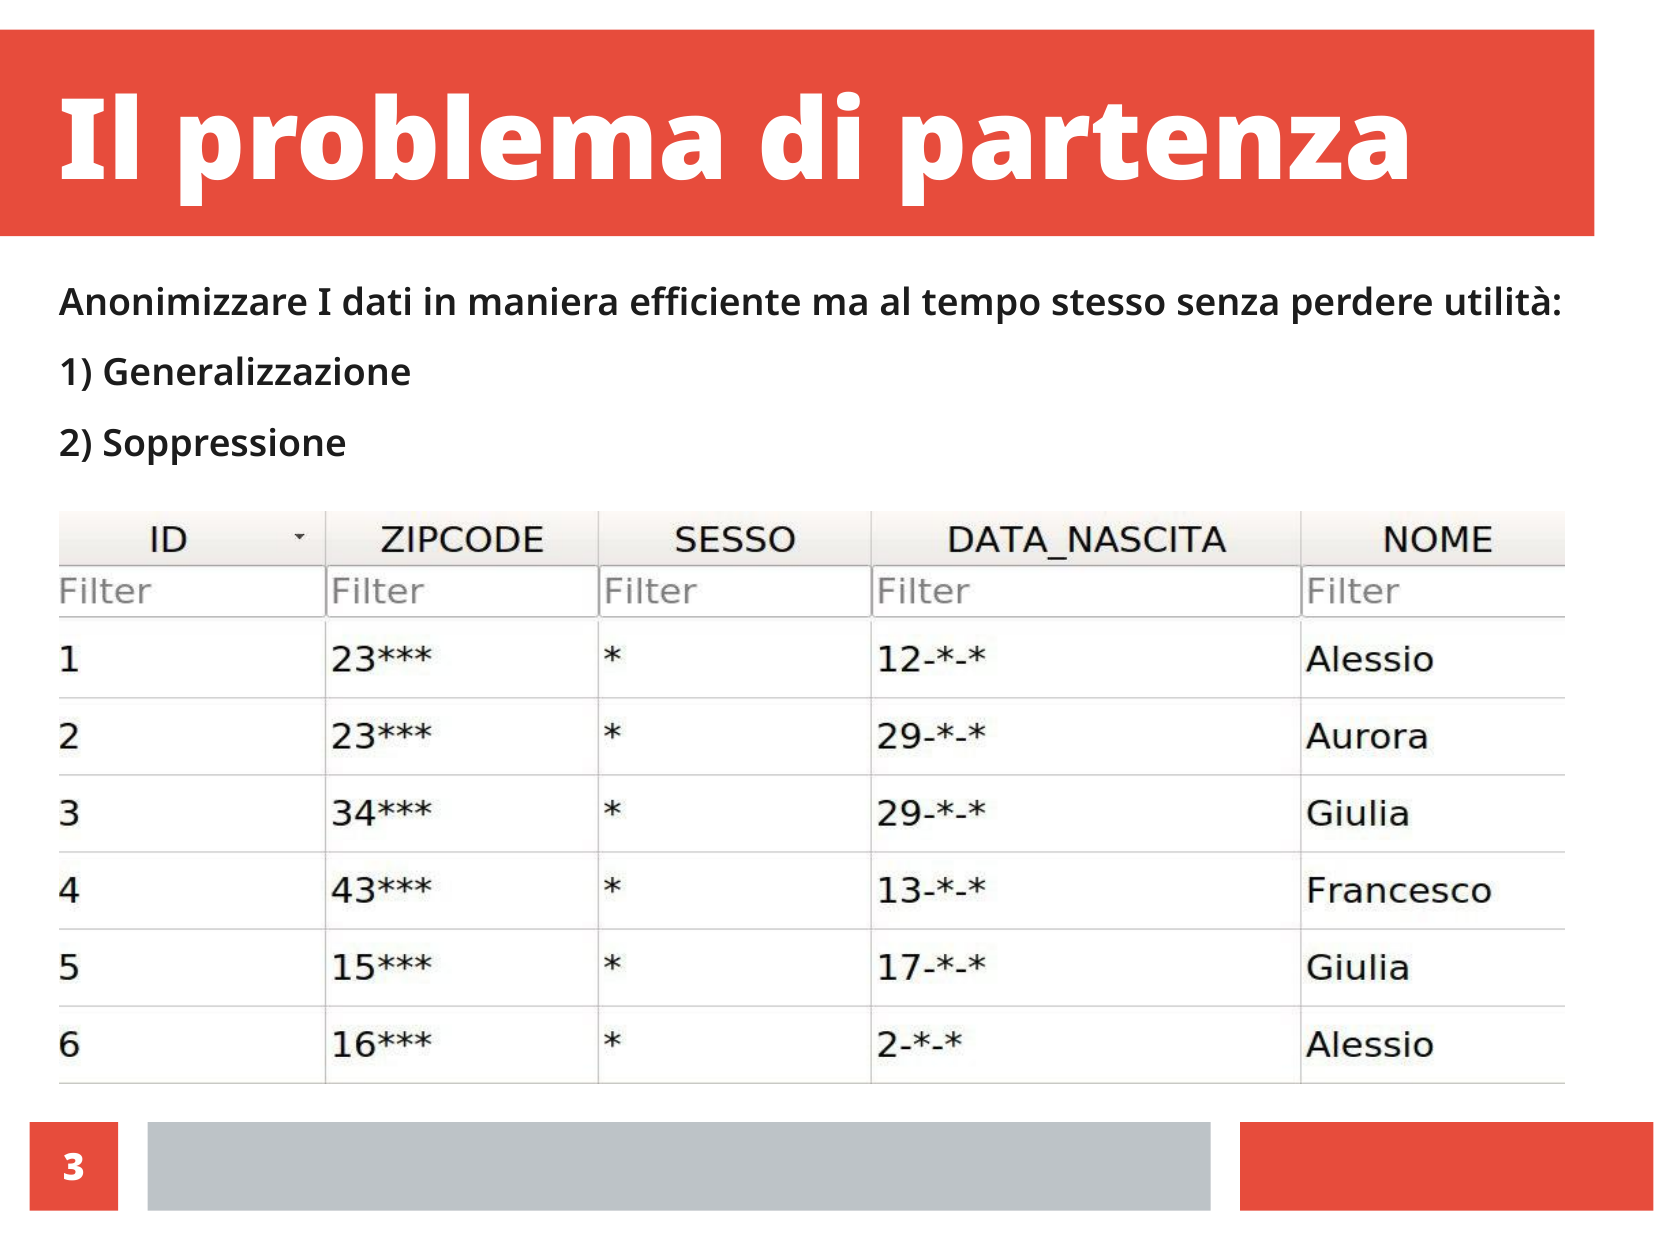

# Il problema di partenza
Anonimizzare I dati in maniera efficiente ma al tempo stesso senza perdere utilità:
1) Generalizzazione
2) Soppressione
3